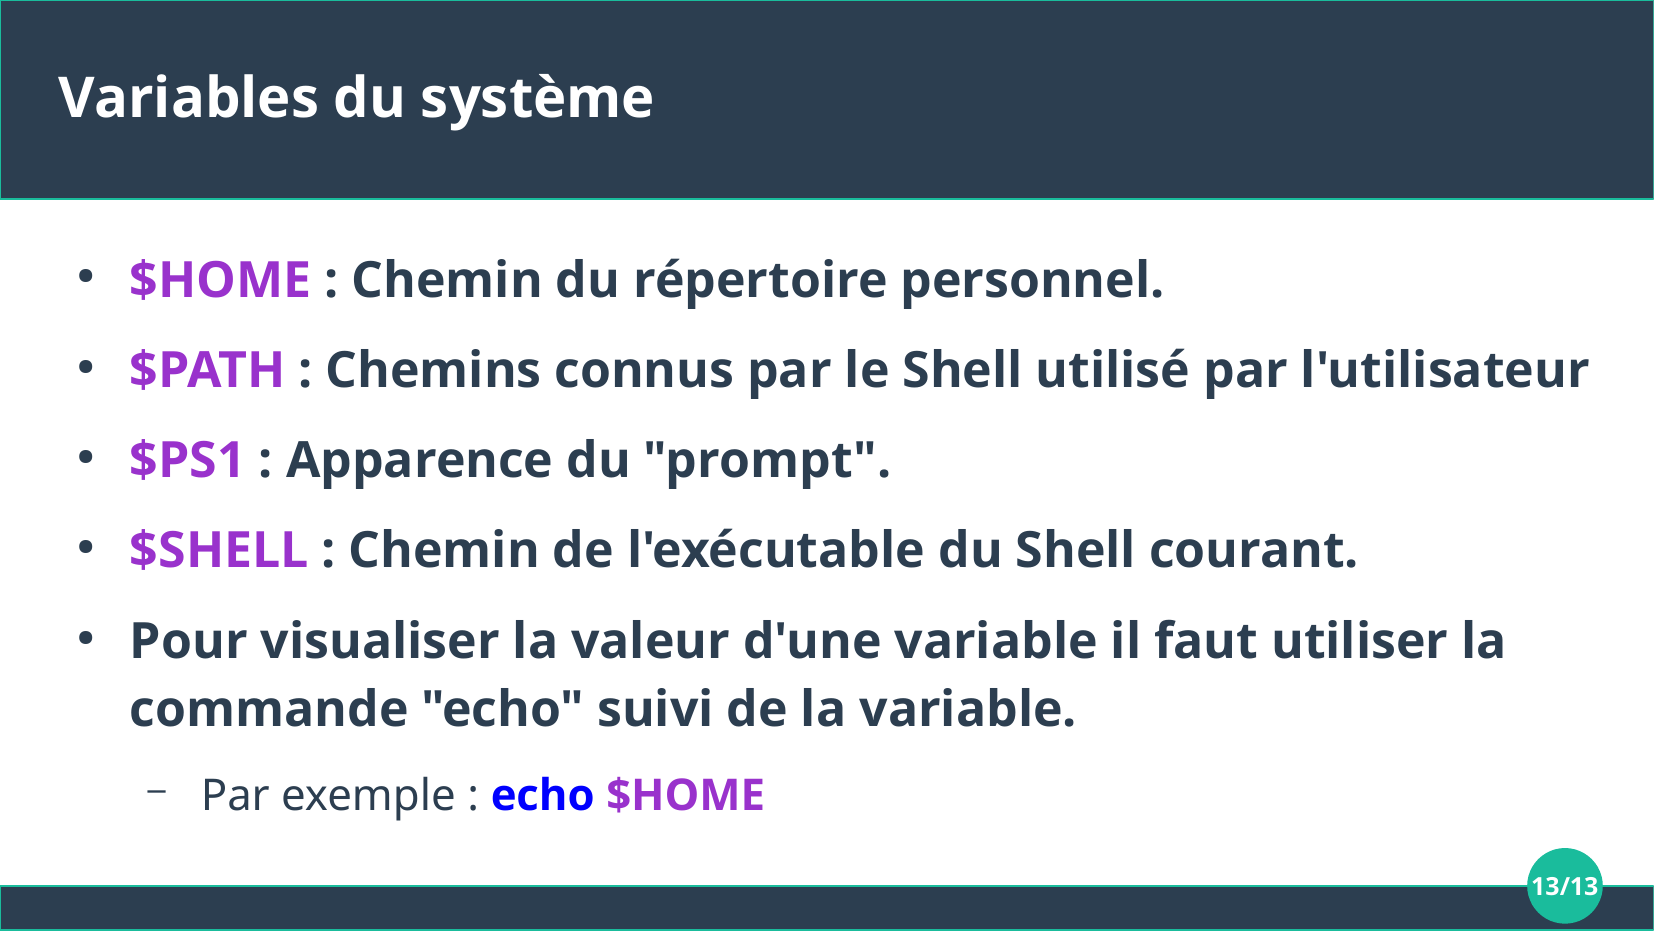

# Variables du système
$HOME : Chemin du répertoire personnel.
$PATH : Chemins connus par le Shell utilisé par l'utilisateur
$PS1 : Apparence du "prompt".
$SHELL : Chemin de l'exécutable du Shell courant.
Pour visualiser la valeur d'une variable il faut utiliser la commande "echo" suivi de la variable.
Par exemple : echo $HOME
13